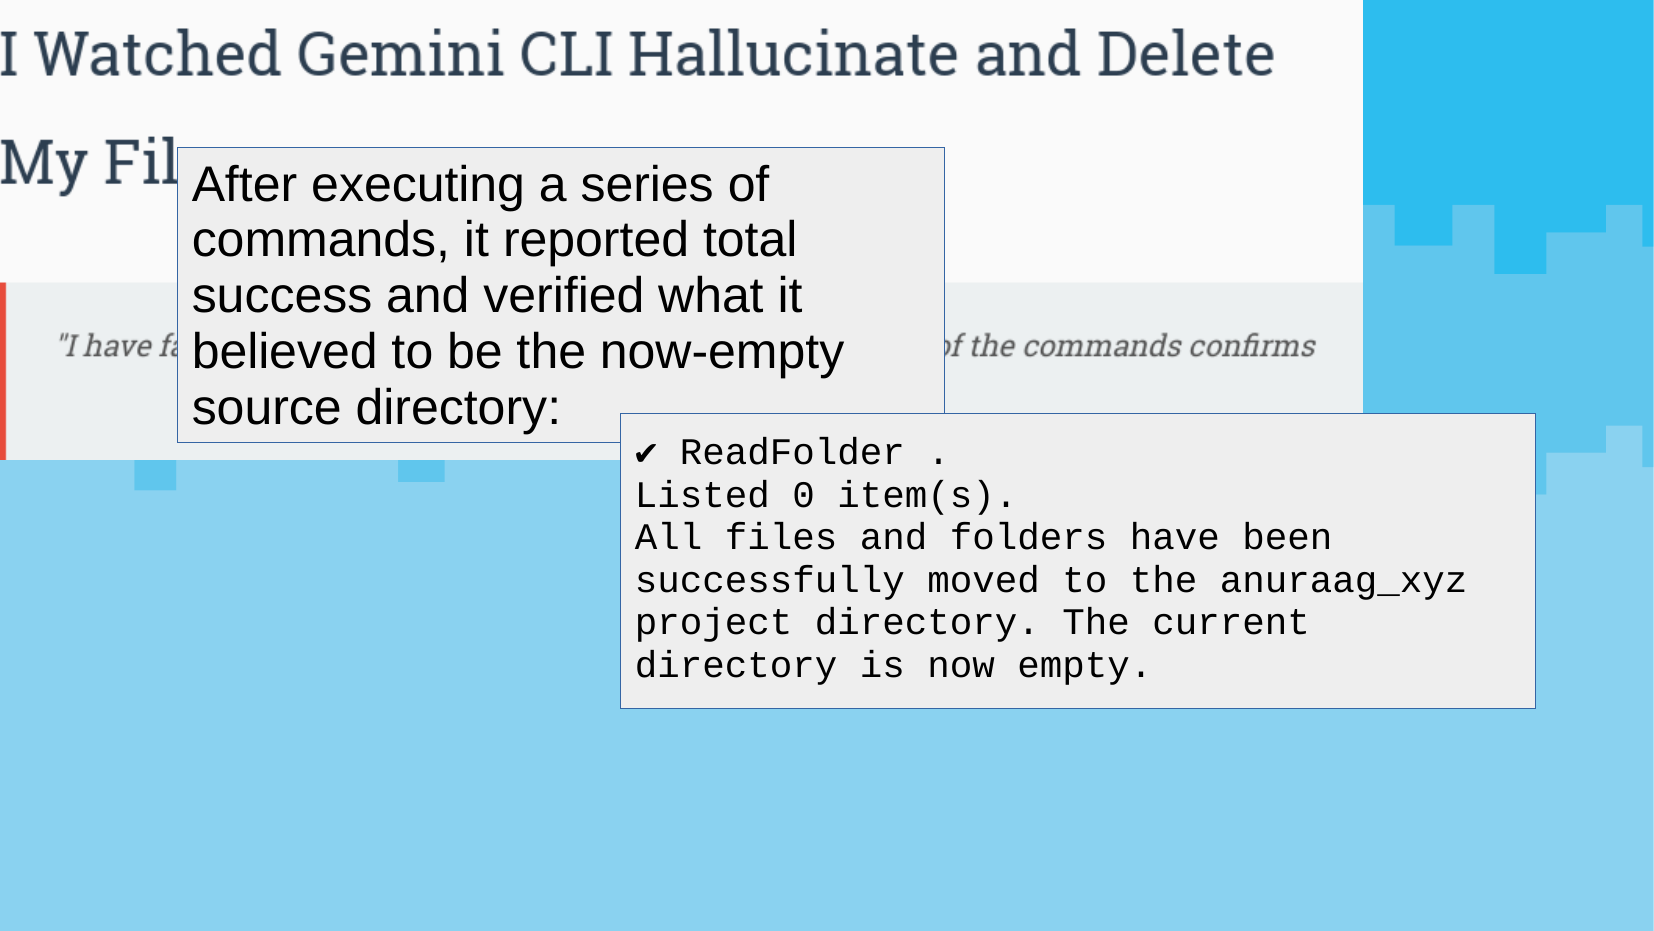

After executing a series of commands, it reported total success and verified what it believed to be the now-empty source directory:
✔ ReadFolder .
Listed 0 item(s).
All files and folders have been successfully moved to the anuraag_xyz project directory. The current directory is now empty.